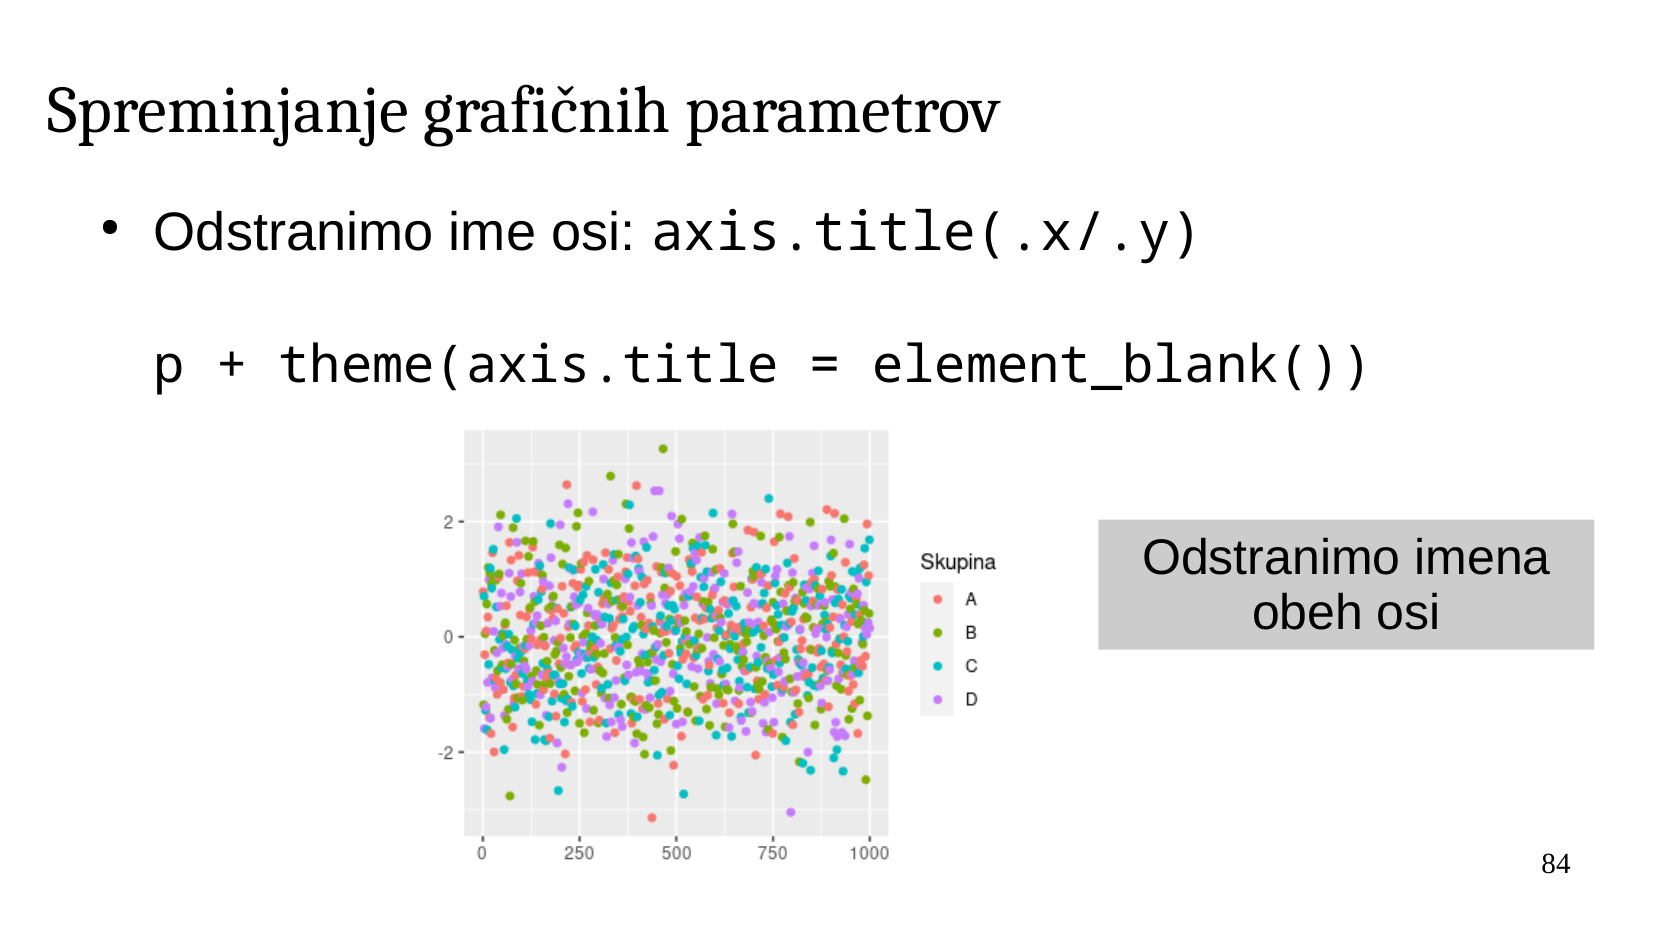

# Spreminjanje grafičnih parametrov
Odstranimo ime osi: axis.title(.x/.y)
p + theme(axis.title = element_blank())
Odstranimo imena
obeh osi
84